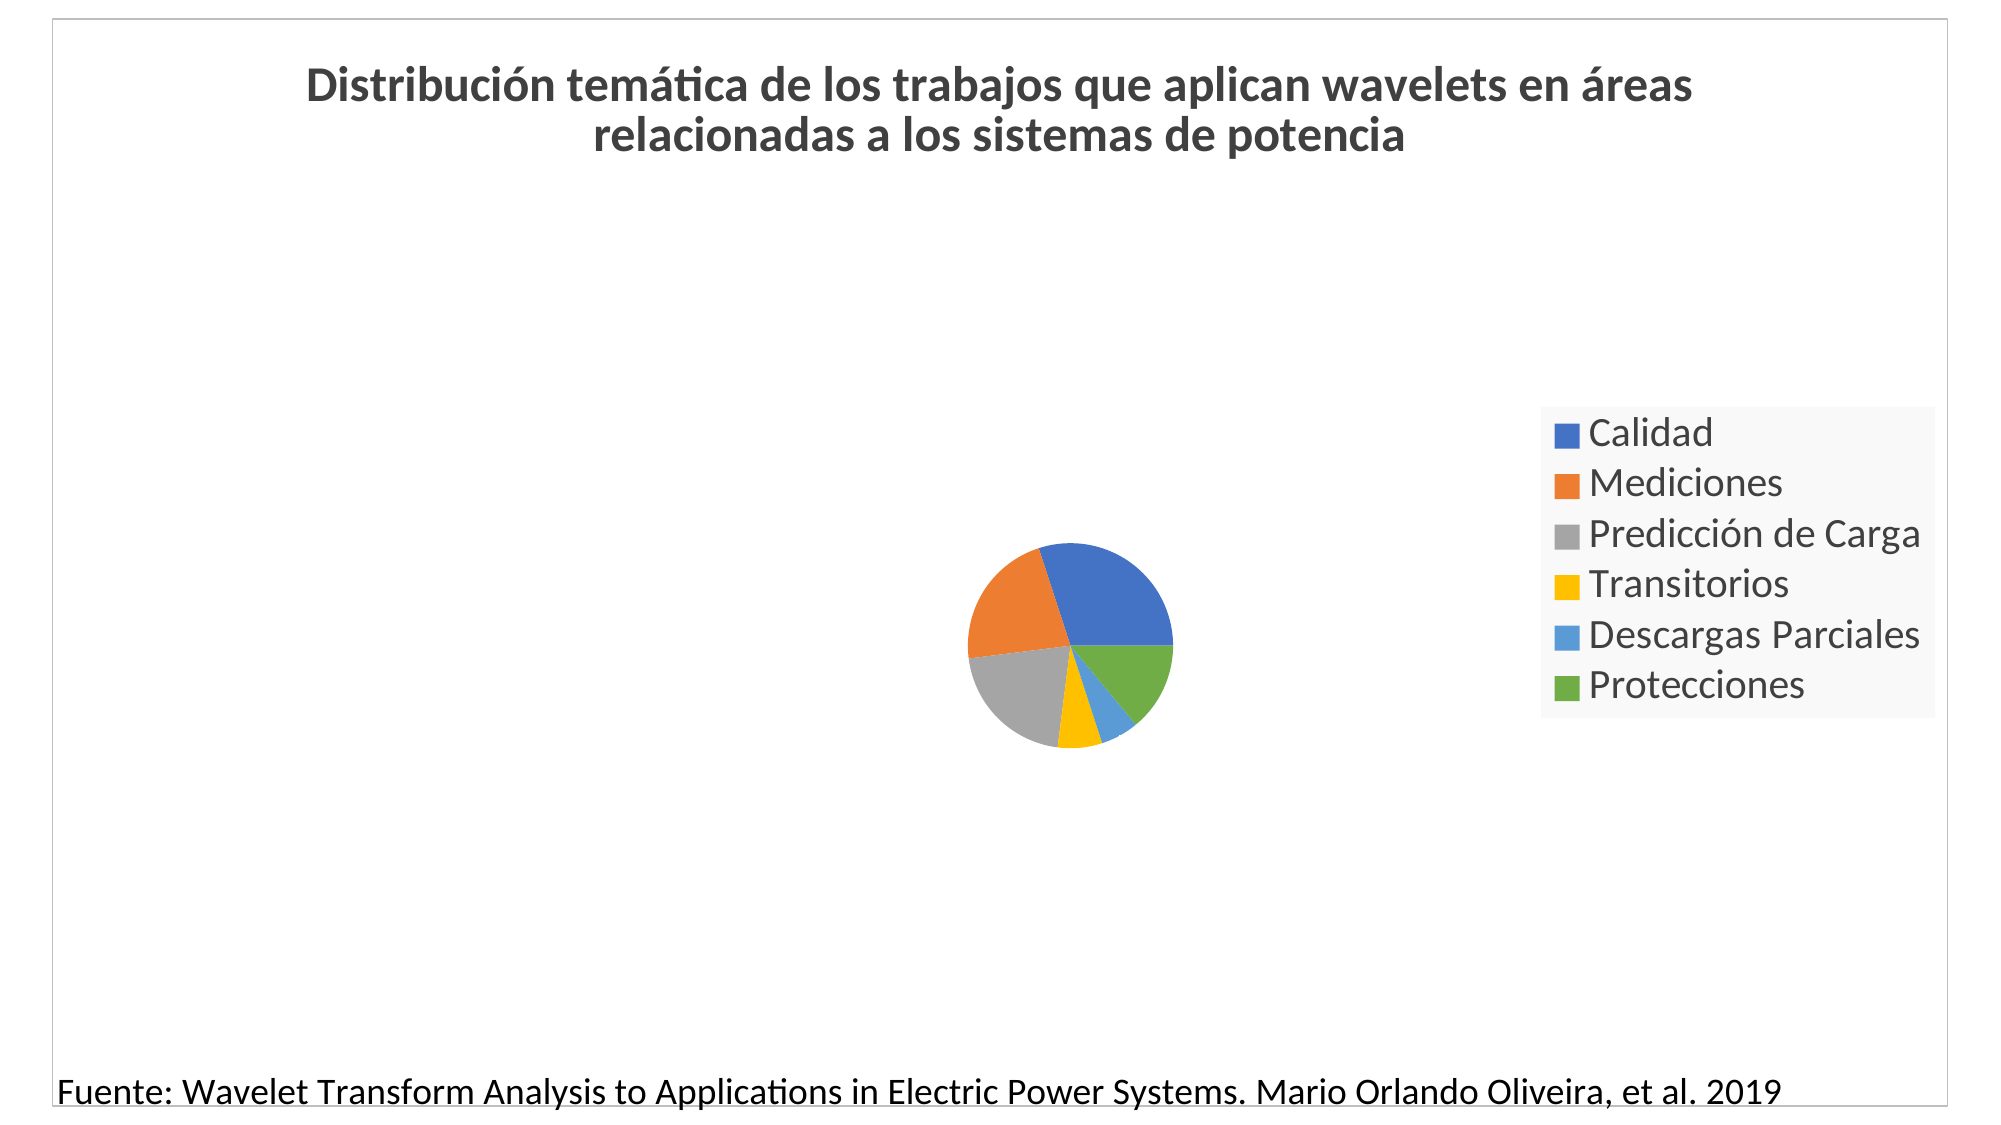

### Chart: Distribución temática de los trabajos que aplican wavelets en áreas relacionadas a los sistemas de potencia
| Category | Distribución tematica de los trabajos que aplican wavelets en sistemas de potencia |
|---|---|
| Calidad | 0.3 |
| Mediciones | 0.22 |
| Predicción de Carga | 0.21 |
| Transitorios | 0.07 |
| Descargas Parciales | 0.06 |
| Protecciones | 0.14 |Fuente: Wavelet Transform Analysis to Applications in Electric Power Systems. Mario Orlando Oliveira, et al. 2019